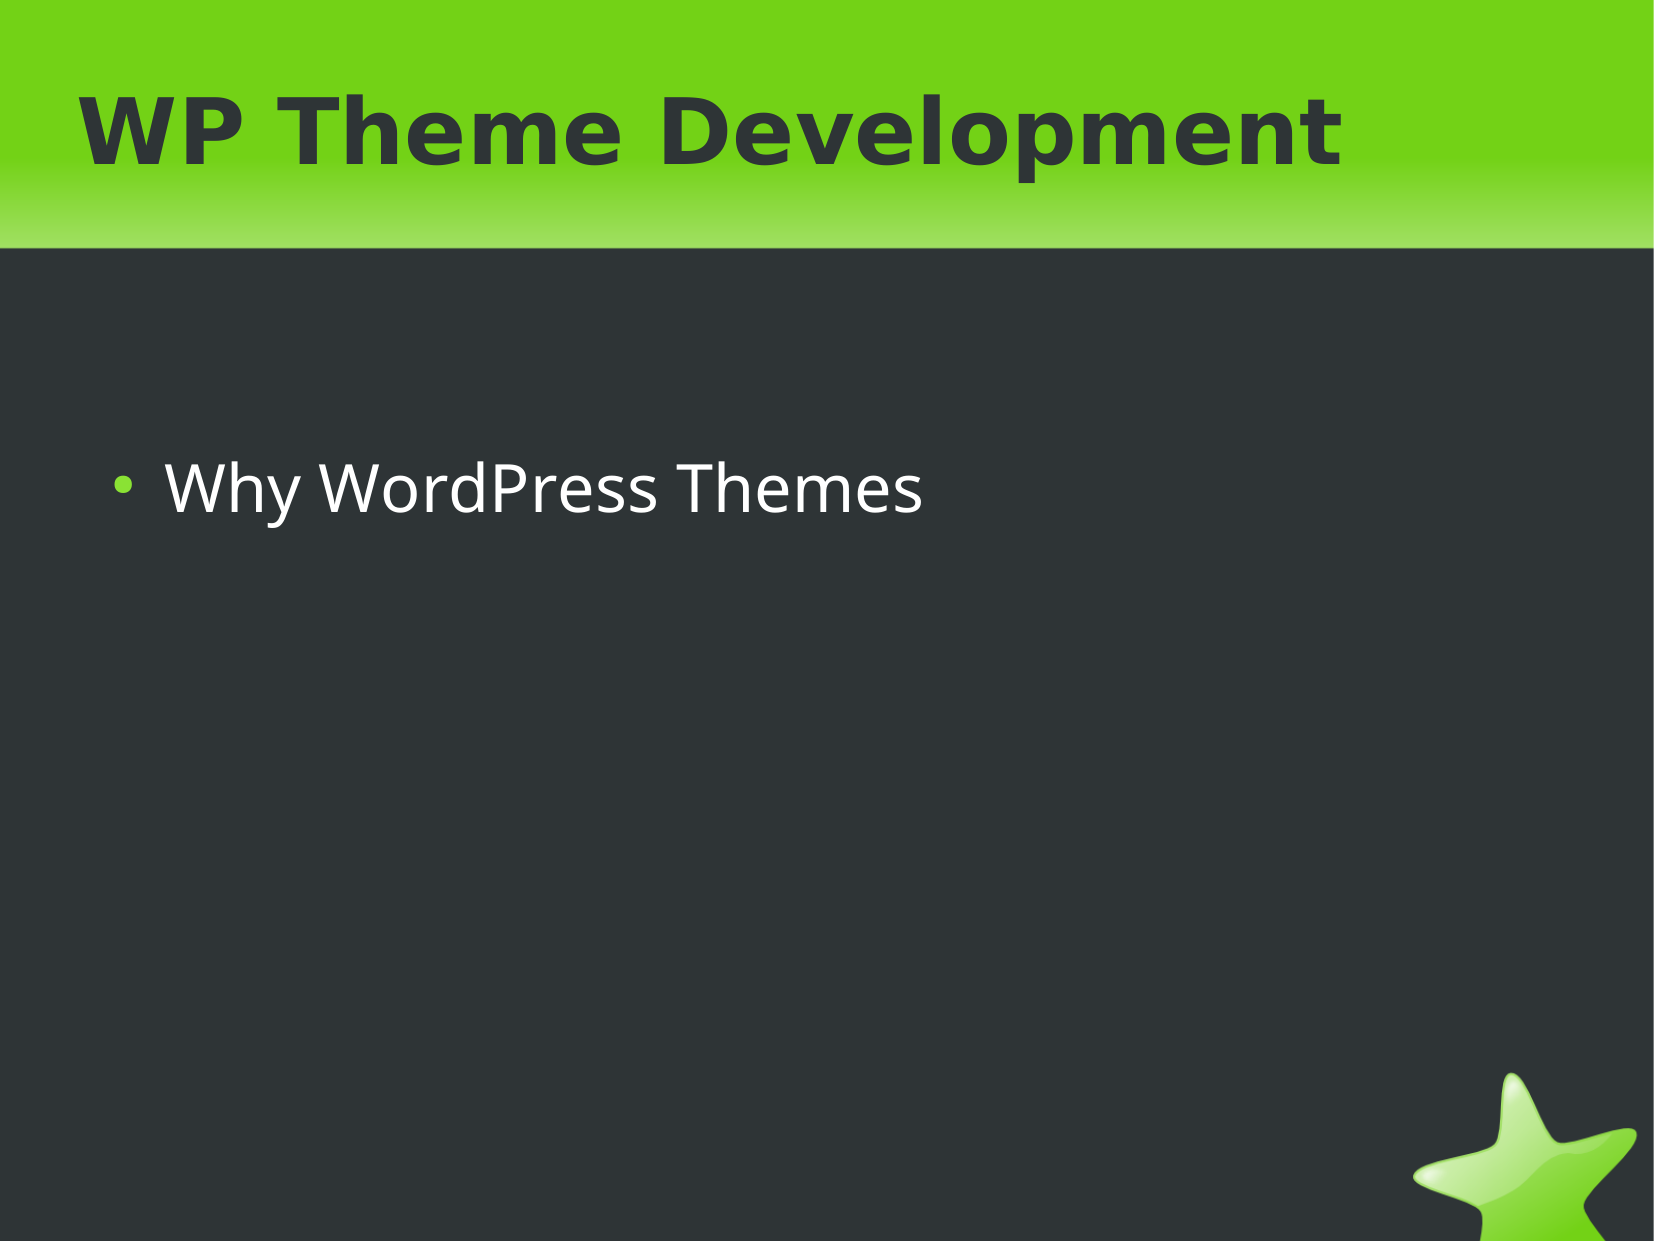

# WP Theme Development
Why WordPress Themes